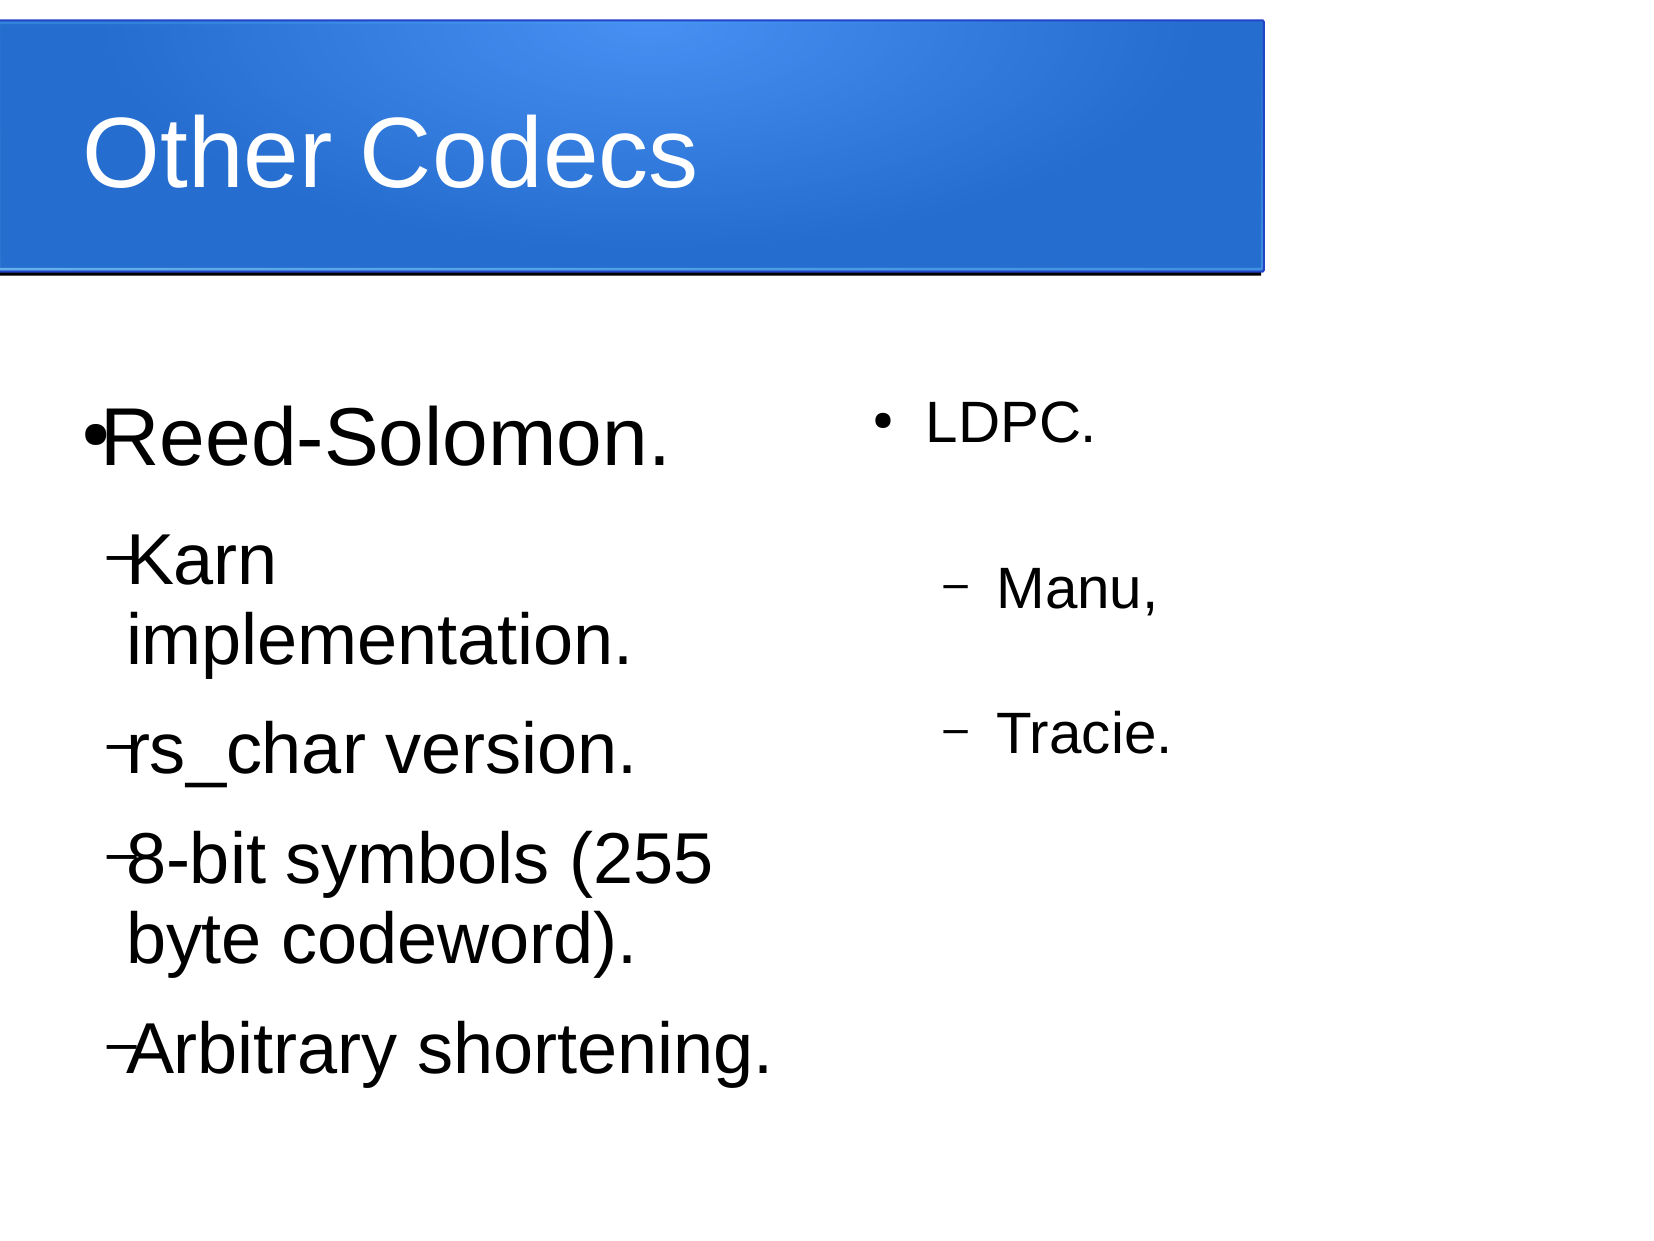

# Other Codecs
LDPC.
Manu,
Tracie.
Reed-Solomon.
Karn implementation.
rs_char version.
8-bit symbols (255 byte codeword).
Arbitrary shortening.